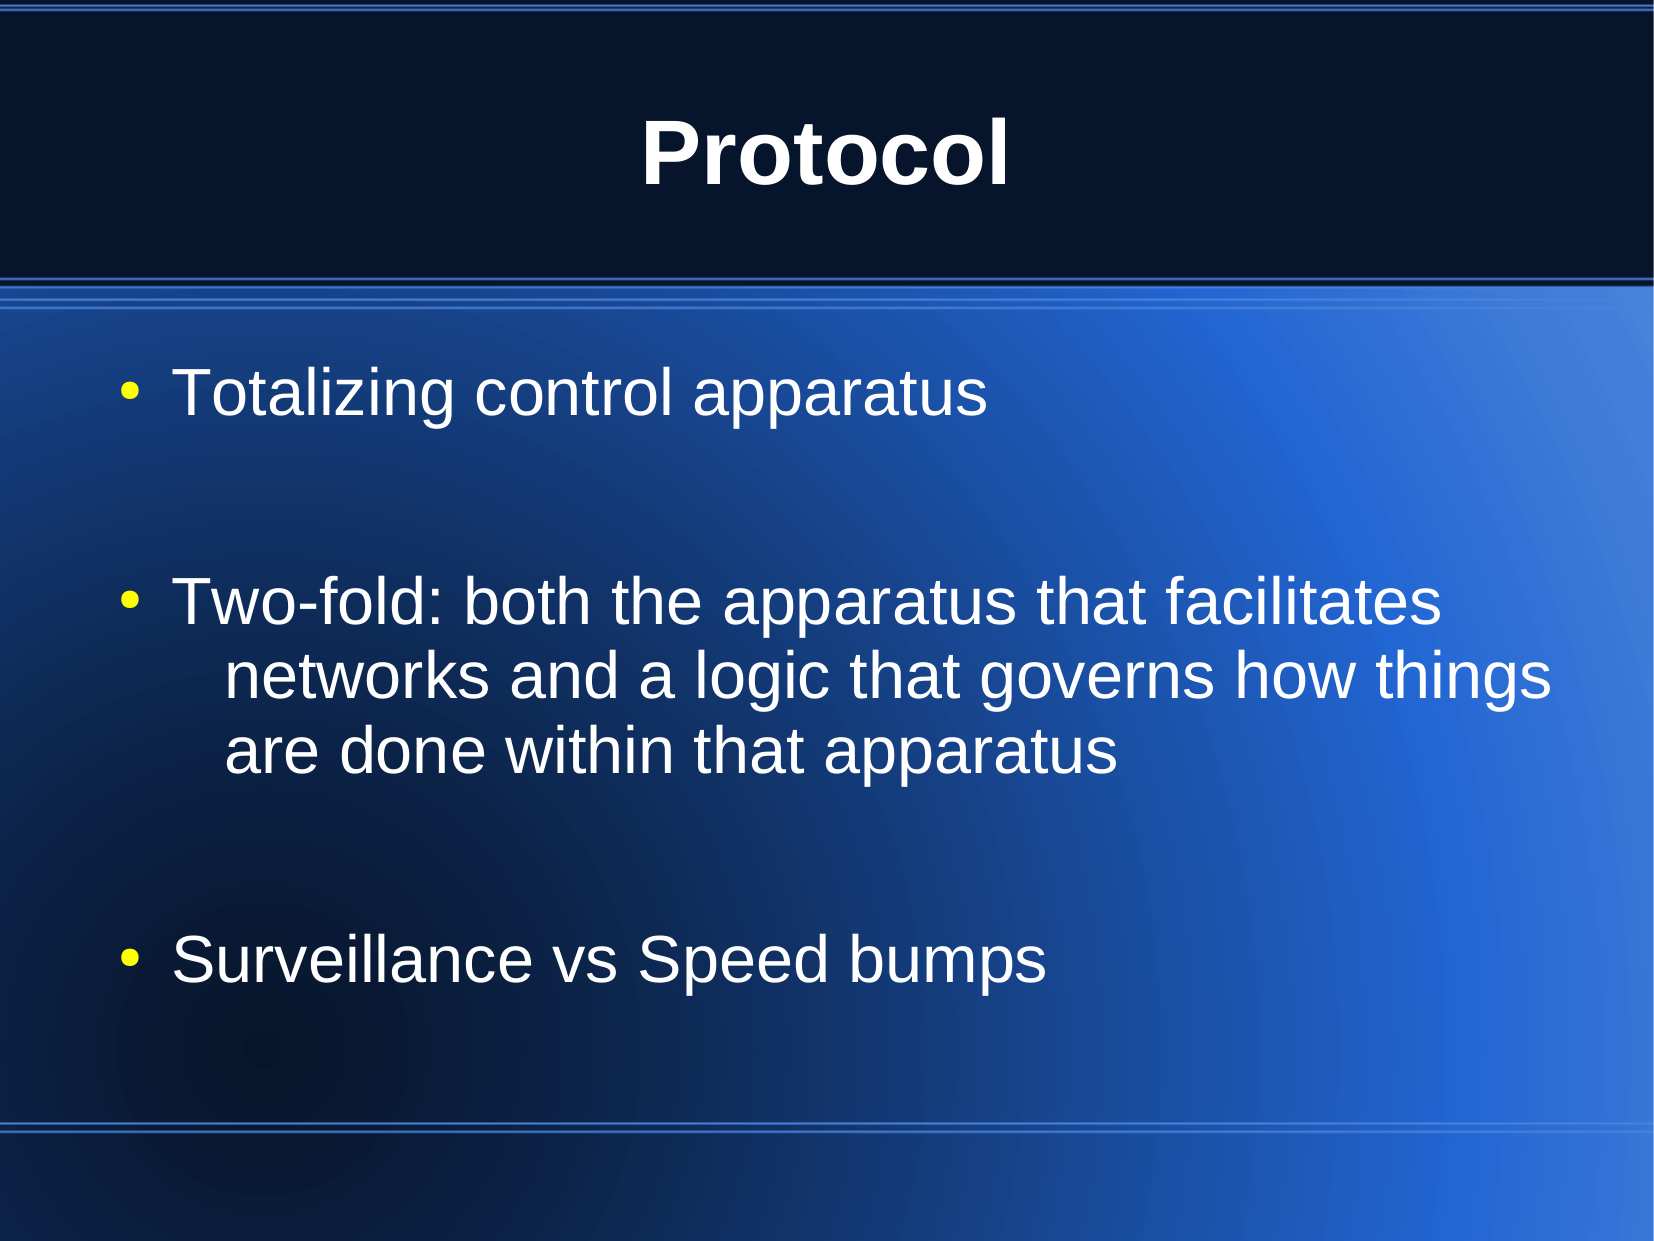

# Protocol
Totalizing control apparatus
Two-fold: both the apparatus that facilitates networks and a logic that governs how things are done within that apparatus
Surveillance vs Speed bumps